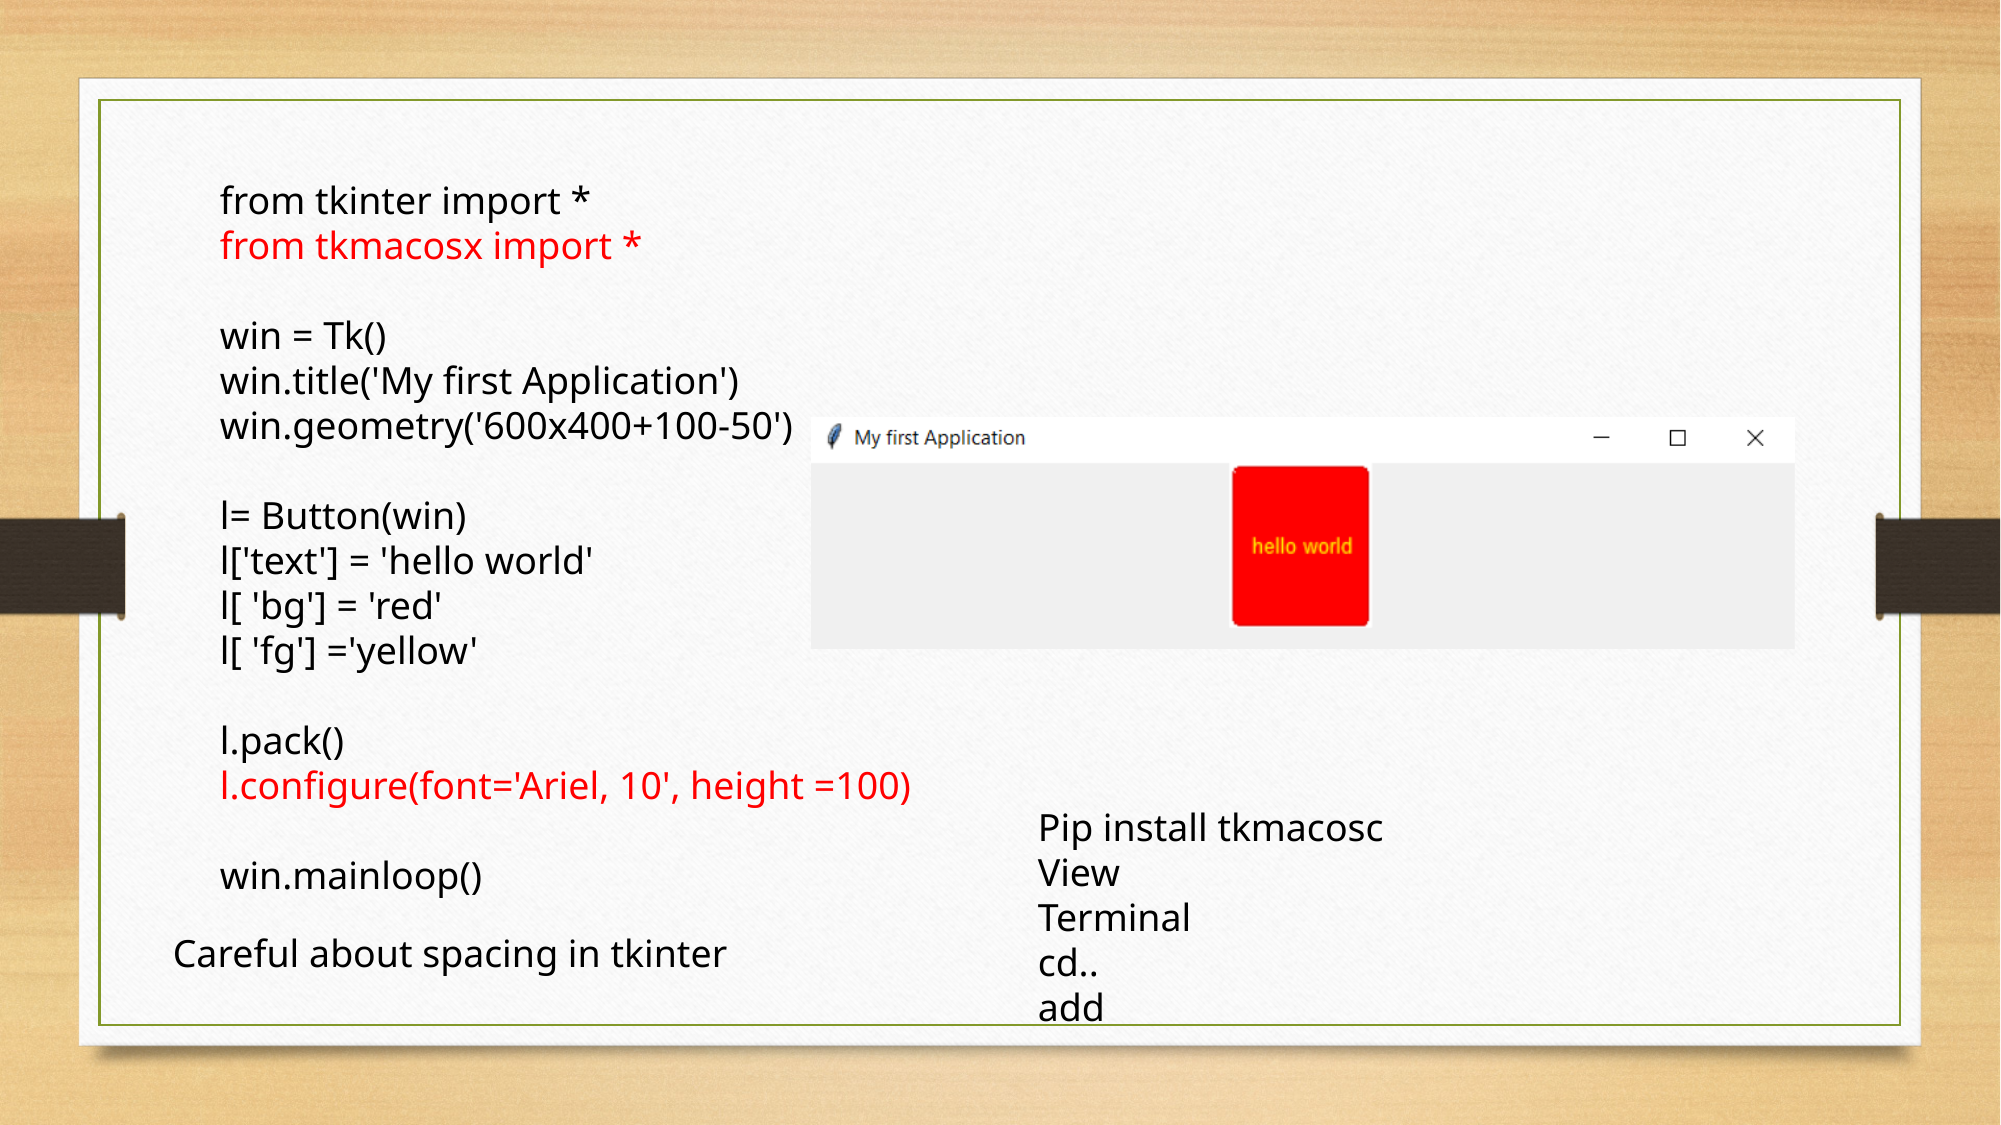

from tkinter import *
from tkmacosx import *
win = Tk()
win.title('My first Application')
win.geometry('600x400+100-50')
l= Button(win)
l['text'] = 'hello world'
l[ 'bg'] = 'red'
l[ 'fg'] ='yellow'
l.pack()
l.configure(font='Ariel, 10', height =100)
win.mainloop()
Pip install tkmacosc
View
Terminal
cd..
add
Careful about spacing in tkinter